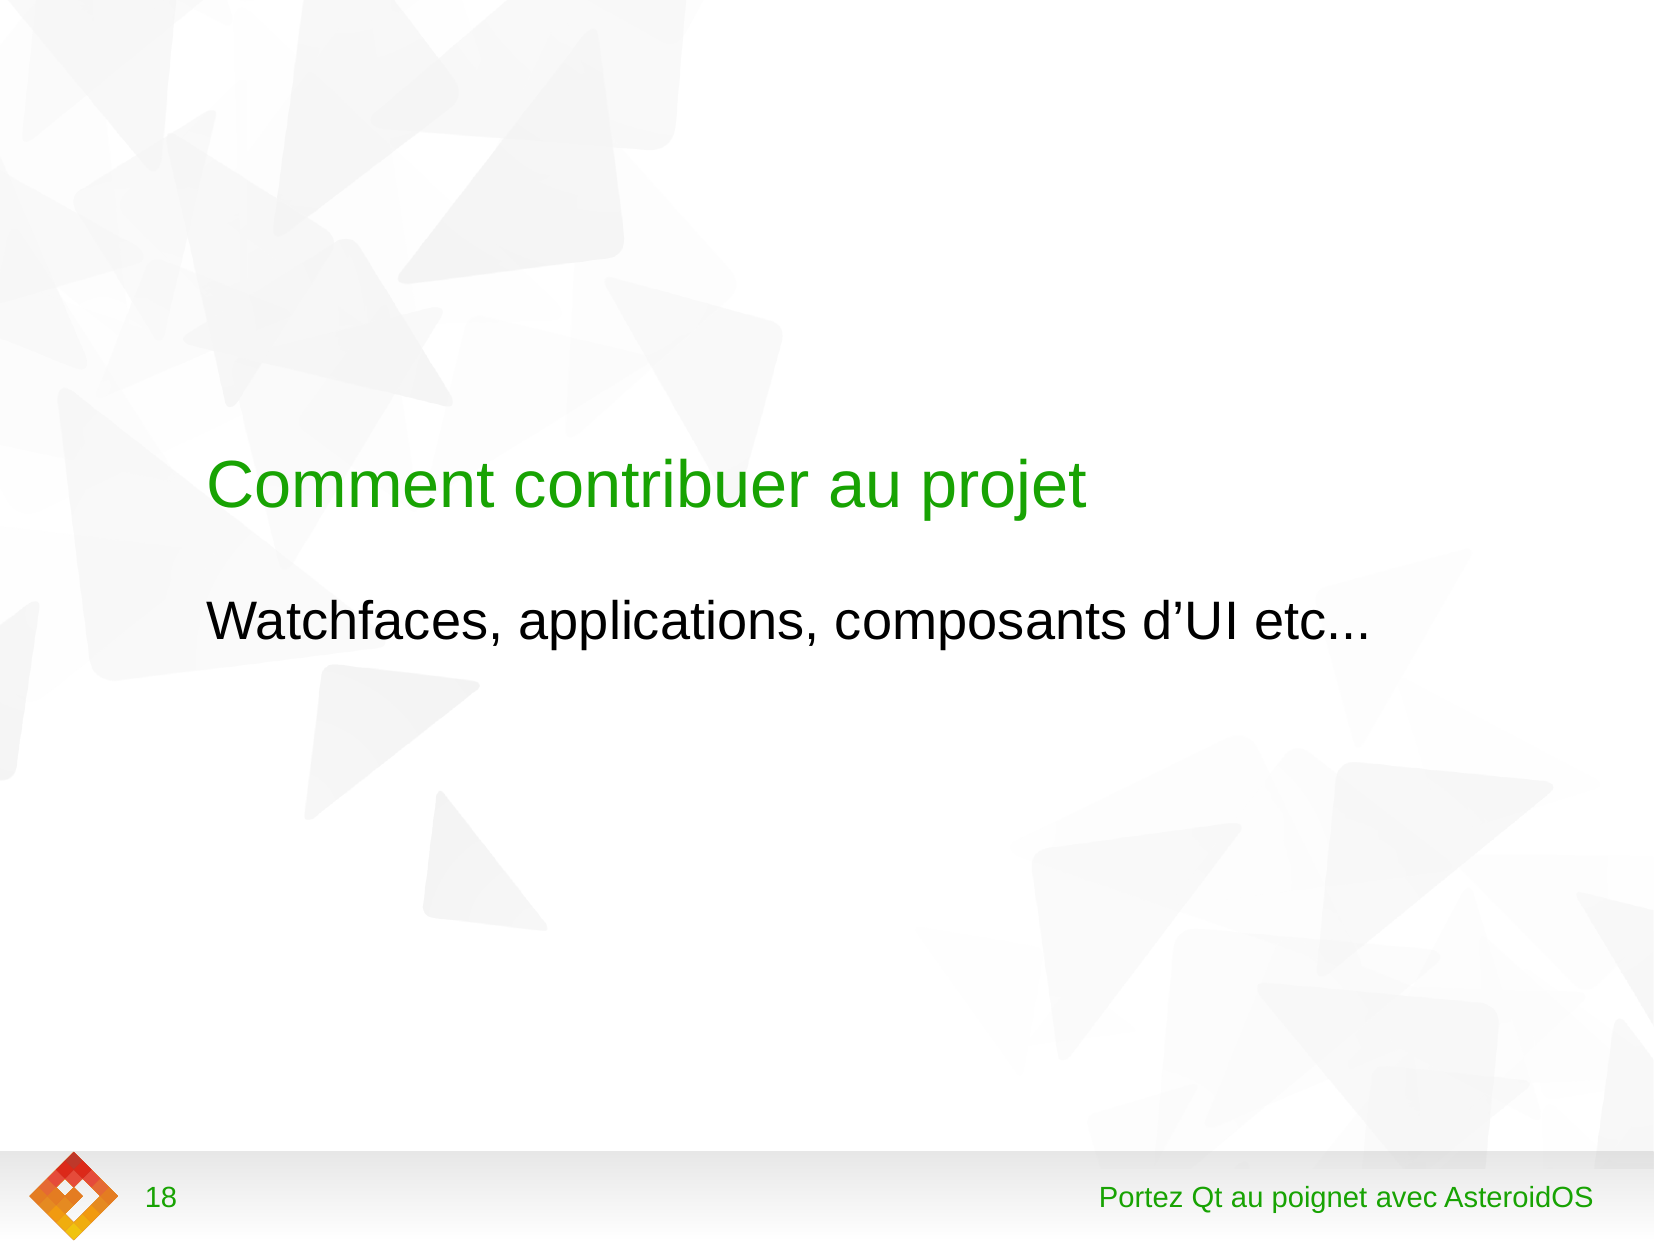

# Comment contribuer au projet
Watchfaces, applications, composants d’UI etc...
18
Portez Qt au poignet avec AsteroidOS